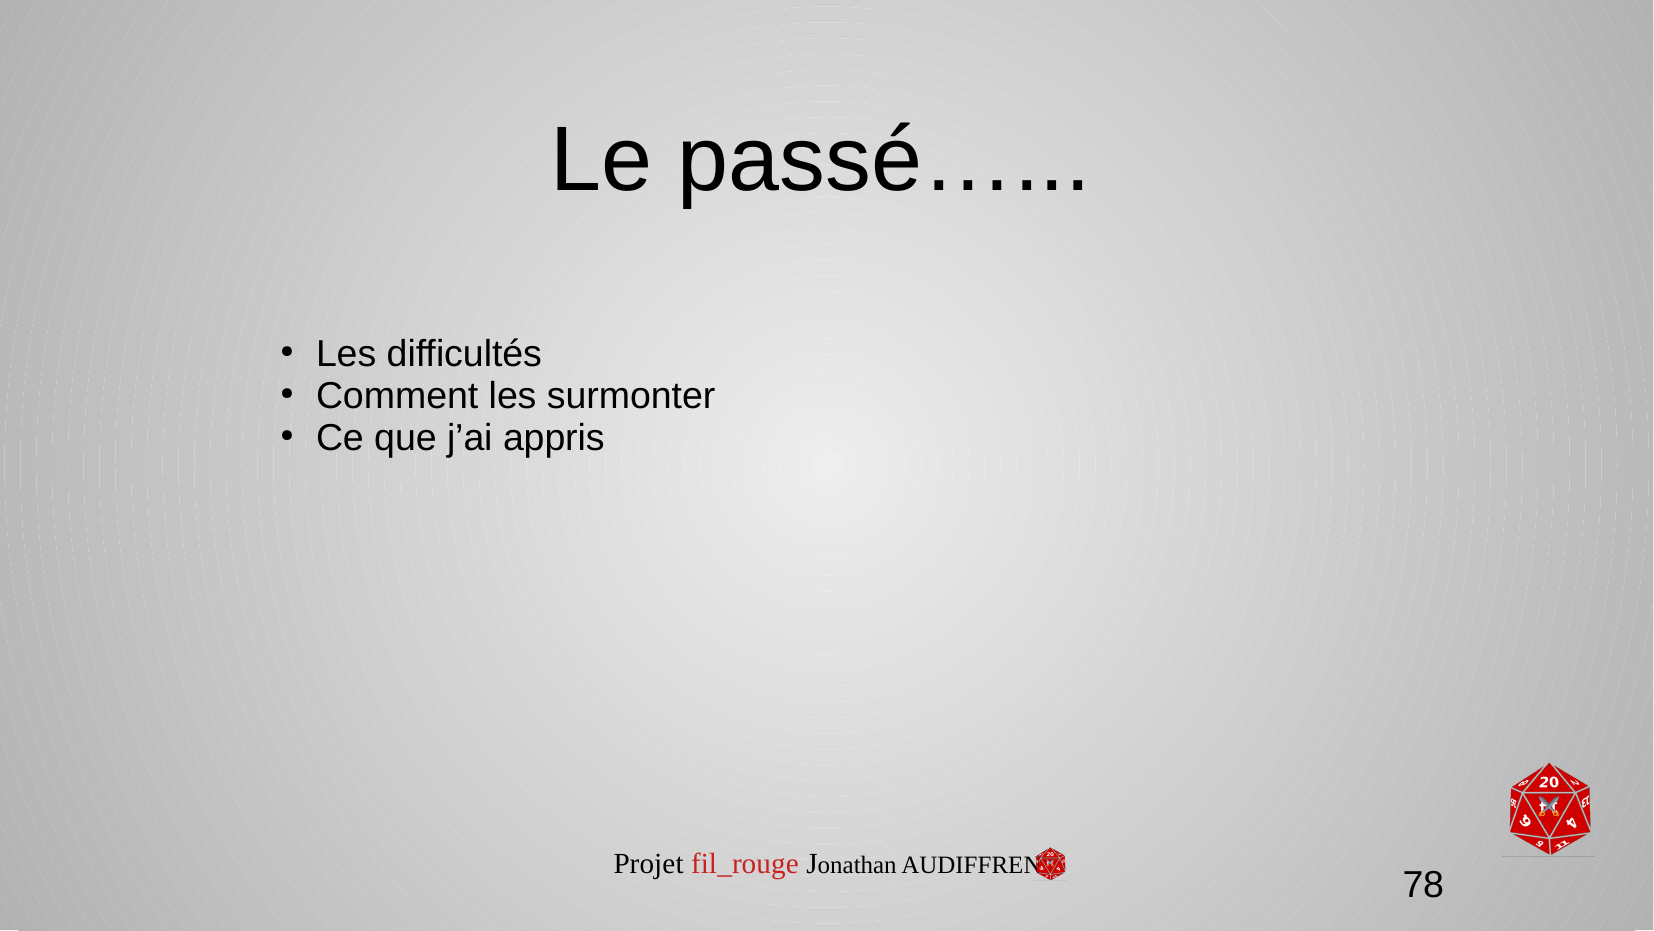

# Le passé…...
Les difficultés
Comment les surmonter
Ce que j’ai appris